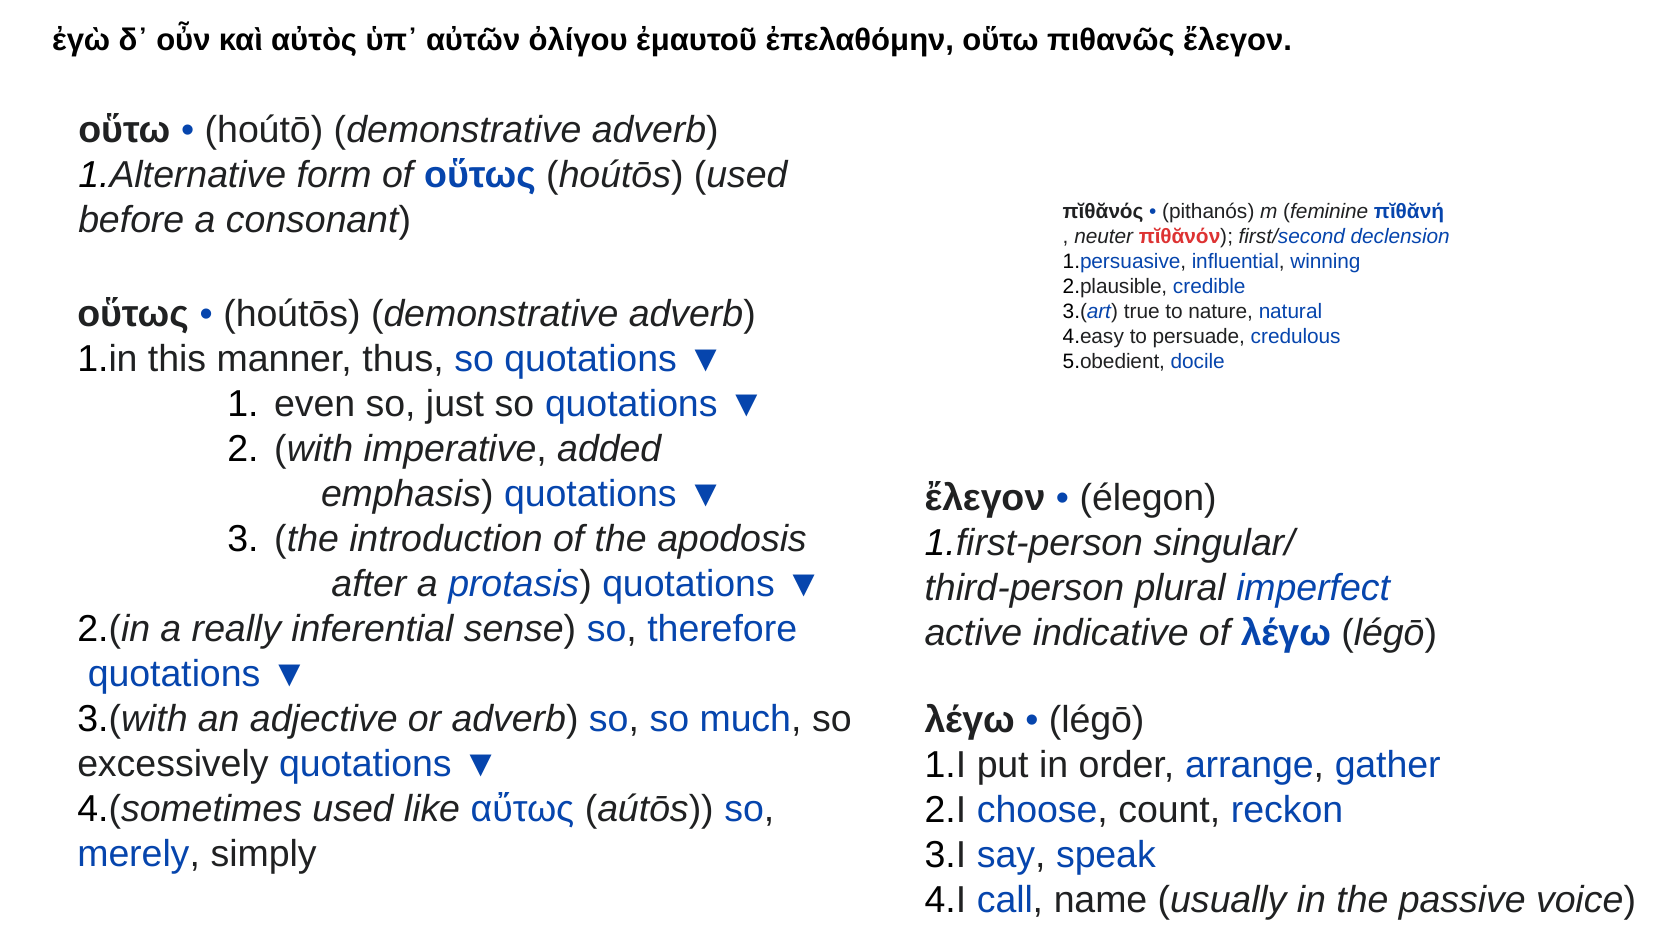

ἐγὼ δ᾽ οὖν καὶ αὐτὸς ὑπ᾽ αὐτῶν ὀλίγου ἐμαυτοῦ ἐπελαθόμην, οὕτω πιθανῶς ἔλεγον.
οὕτω • (hoútō) (demonstrative adverb)
Alternative form of οὕτως (hoútōs) (used before a consonant)
πῐθᾰνός • (pithanós) m (feminine πῐθᾰνή, neuter πῐθᾰνόν); first/second declension
persuasive, influential, winning
plausible, credible
(art) true to nature, natural
easy to persuade, credulous
obedient, docile
οὕτως • (hoútōs) (demonstrative adverb)
in this manner, thus, so quotations ▼
even so, just so quotations ▼
(with imperative, added emphasis) quotations ▼
(the introduction of the apodosis after a protasis) quotations ▼
(in a really inferential sense) so, therefore quotations ▼
(with an adjective or adverb) so, so much, so excessively quotations ▼
(sometimes used like αὔτως (aútōs)) so, merely, simply
ἔλεγον • (élegon)
first-person singular/third-person plural imperfect active indicative of λέγω (légō)
λέγω • (légō)
I put in order, arrange, gather
I choose, count, reckon
I say, speak
I call, name (usually in the passive voice)